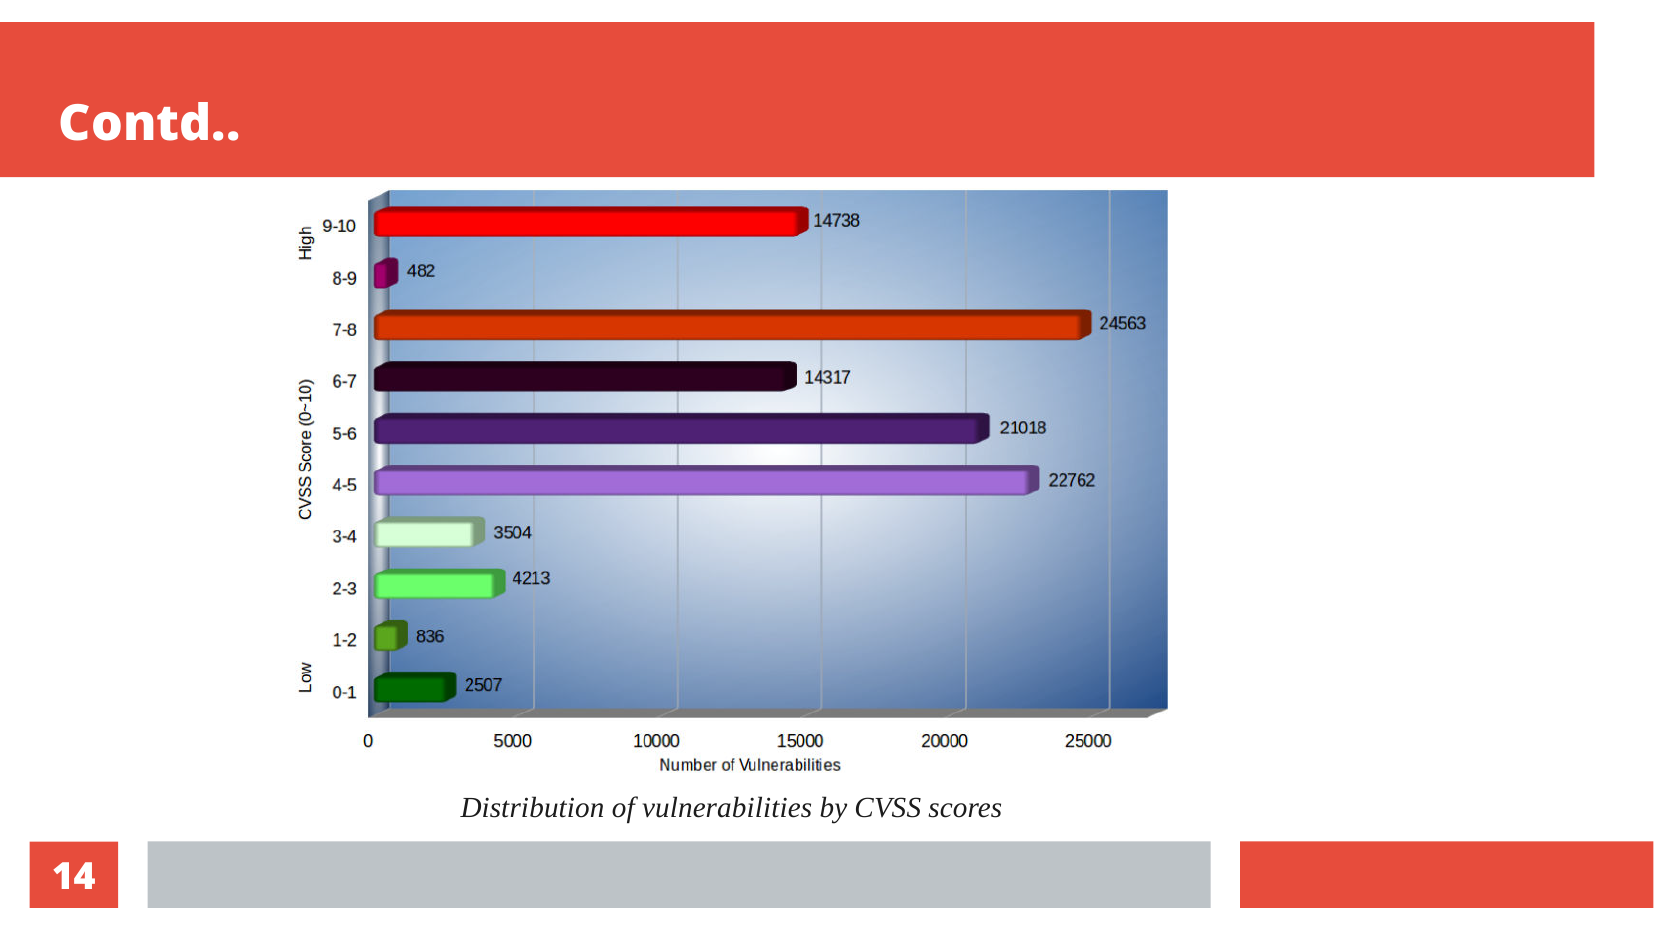

# Contd..
Distribution of vulnerabilities by CVSS scores
14